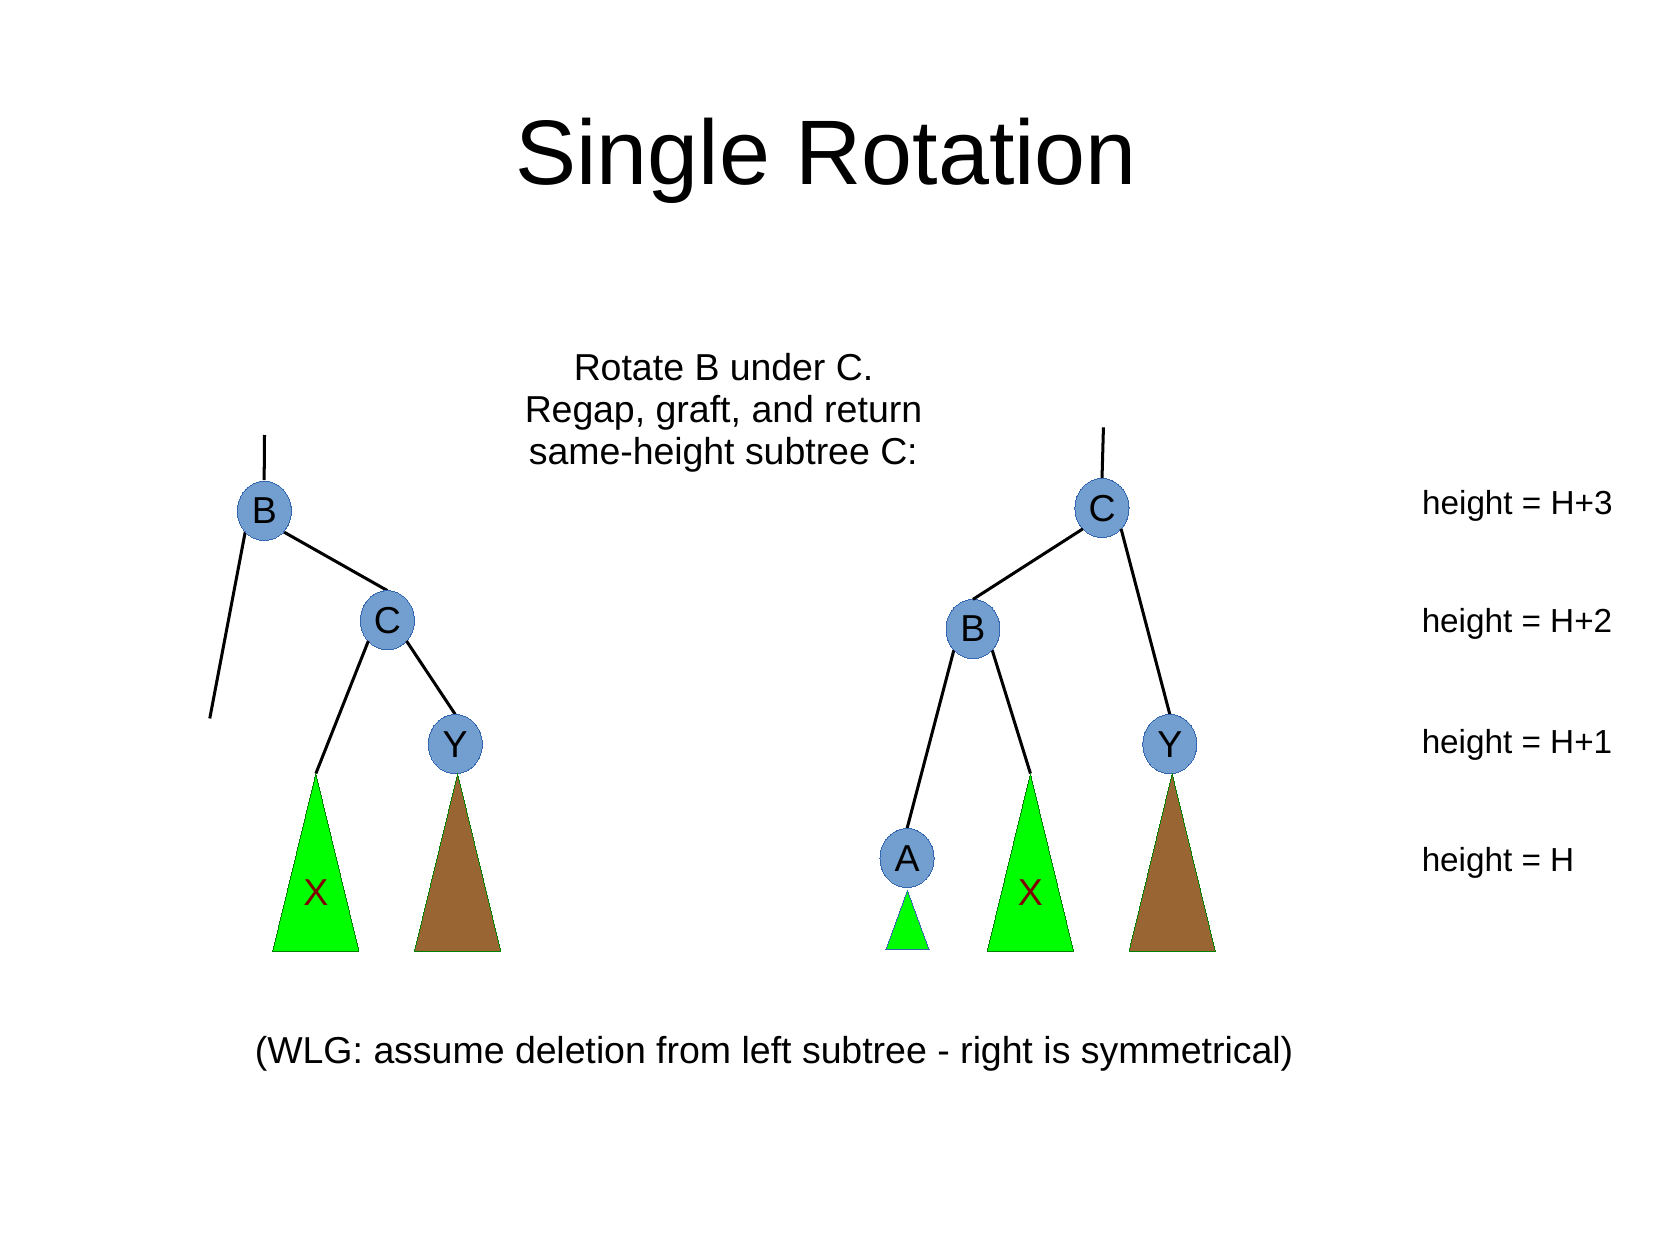

# Single Rotation
Rotate B under C.
Regap, graft, and return
same-height subtree C:
height = H+3
C
B
C
height = H+2
B
Y
Y
height = H+1
X
X
A
height = H
(WLG: assume deletion from left subtree - right is symmetrical)